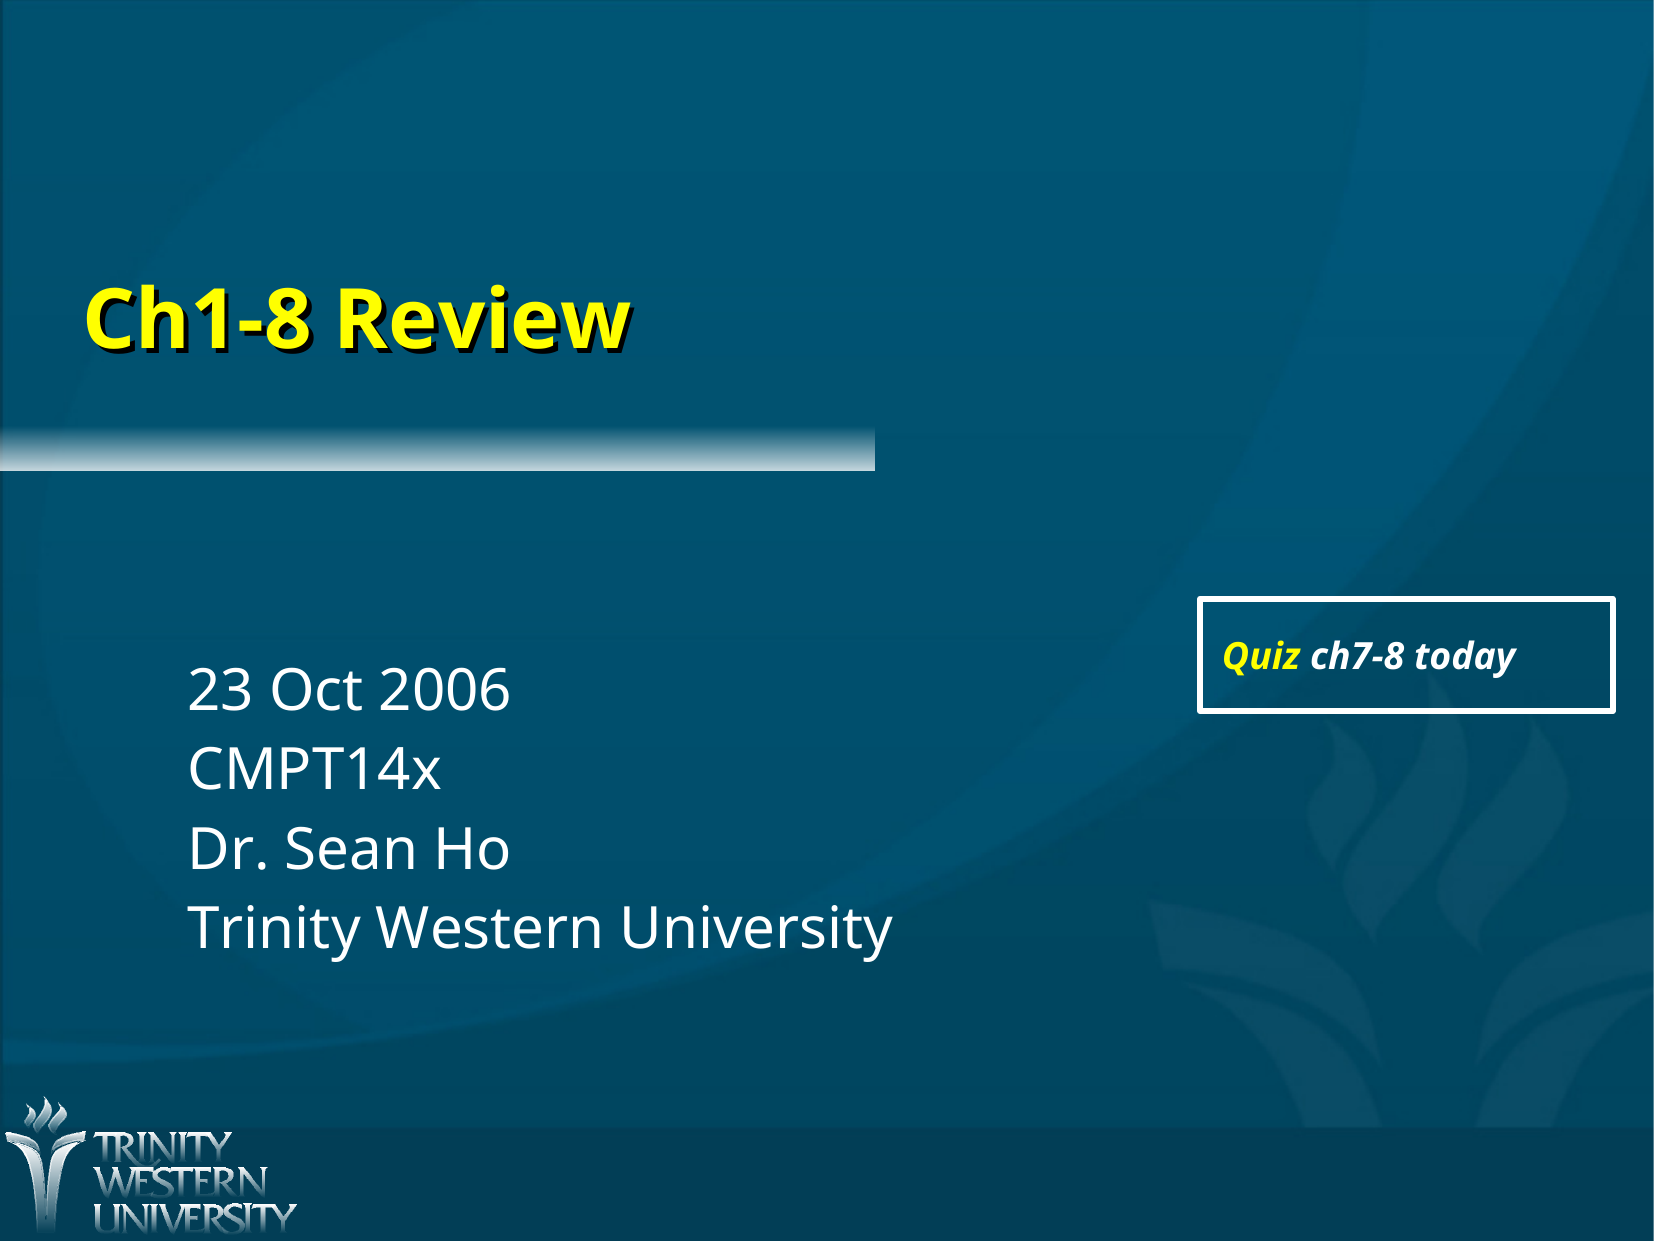

# Ch1-8 Review
23 Oct 2006
CMPT14x
Dr. Sean Ho
Trinity Western University
Quiz ch7-8 today